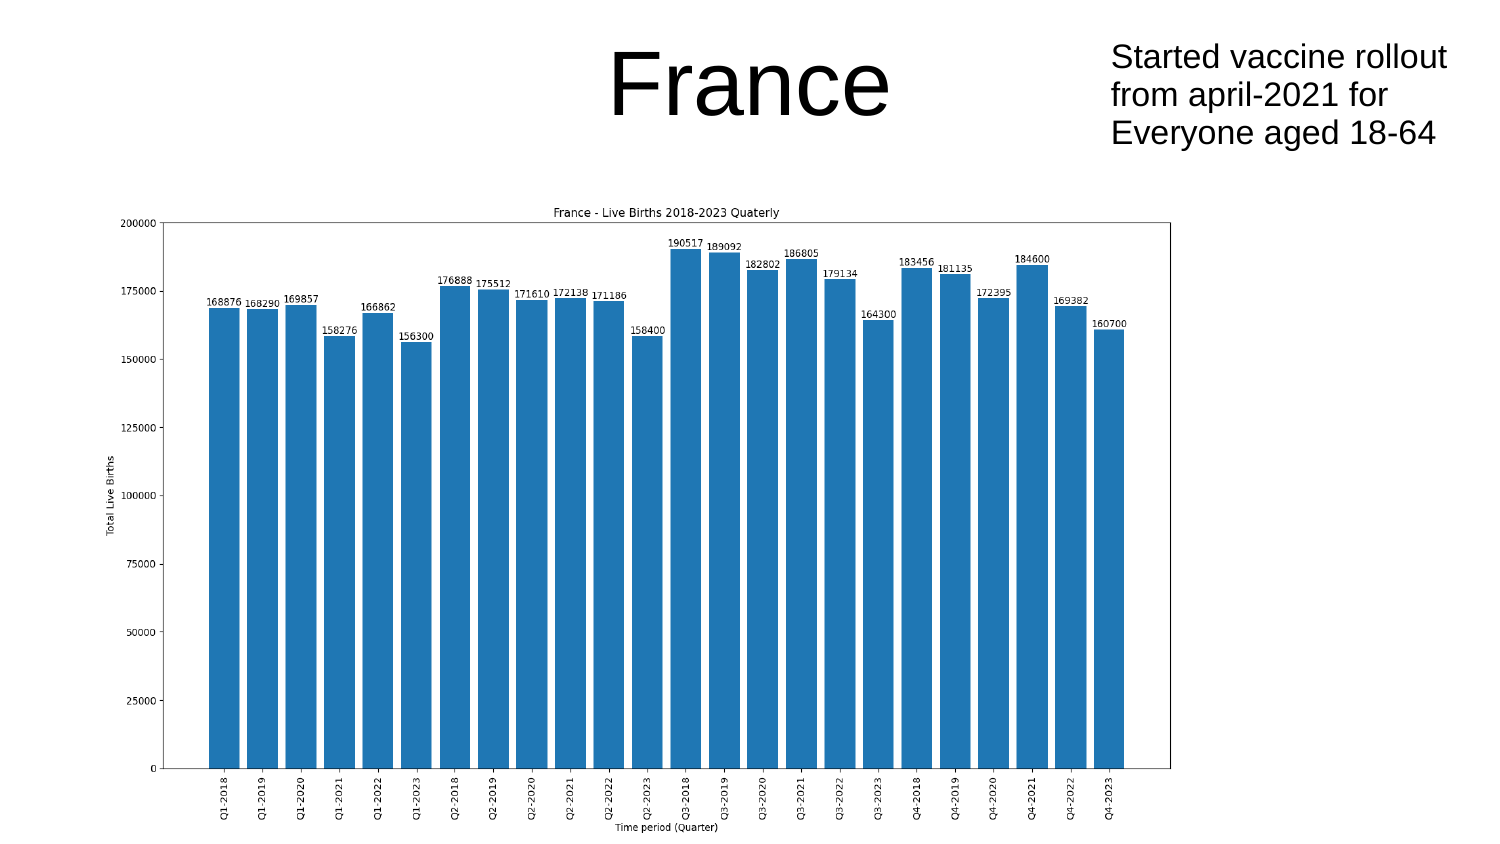

Started vaccine rollout from april-2021 for Everyone aged 18-64
# France